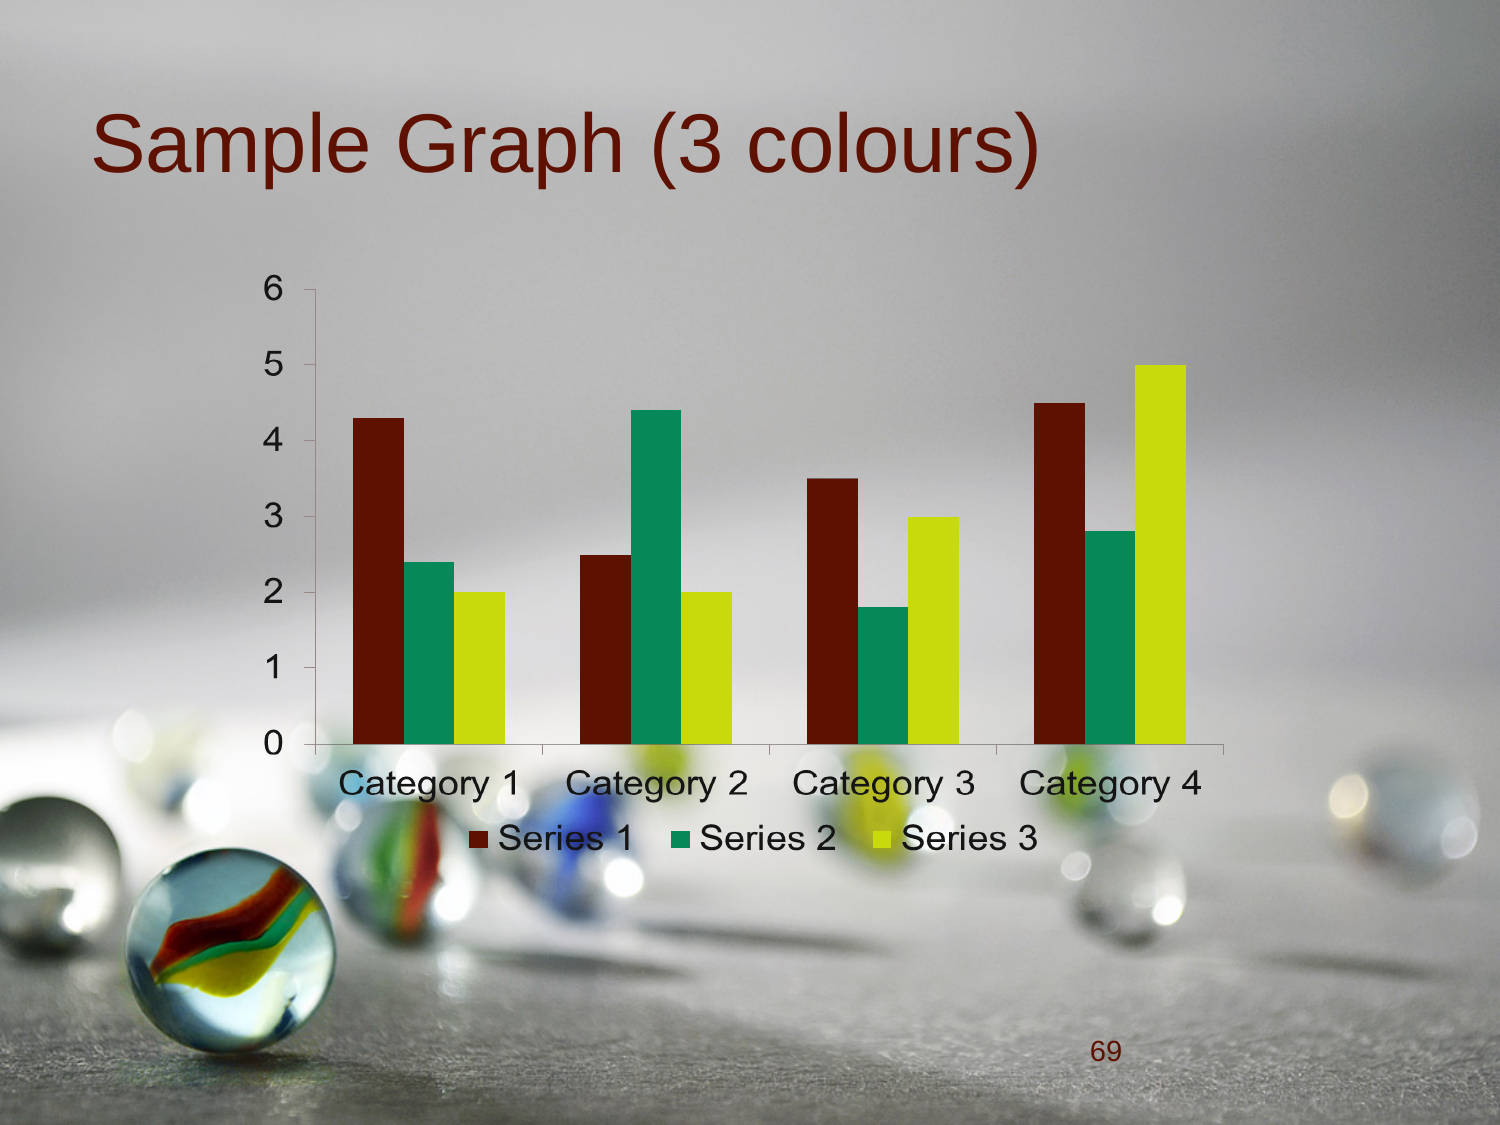

# Sample Graph (3 colours)
Tallinn, 01.01.2016
69